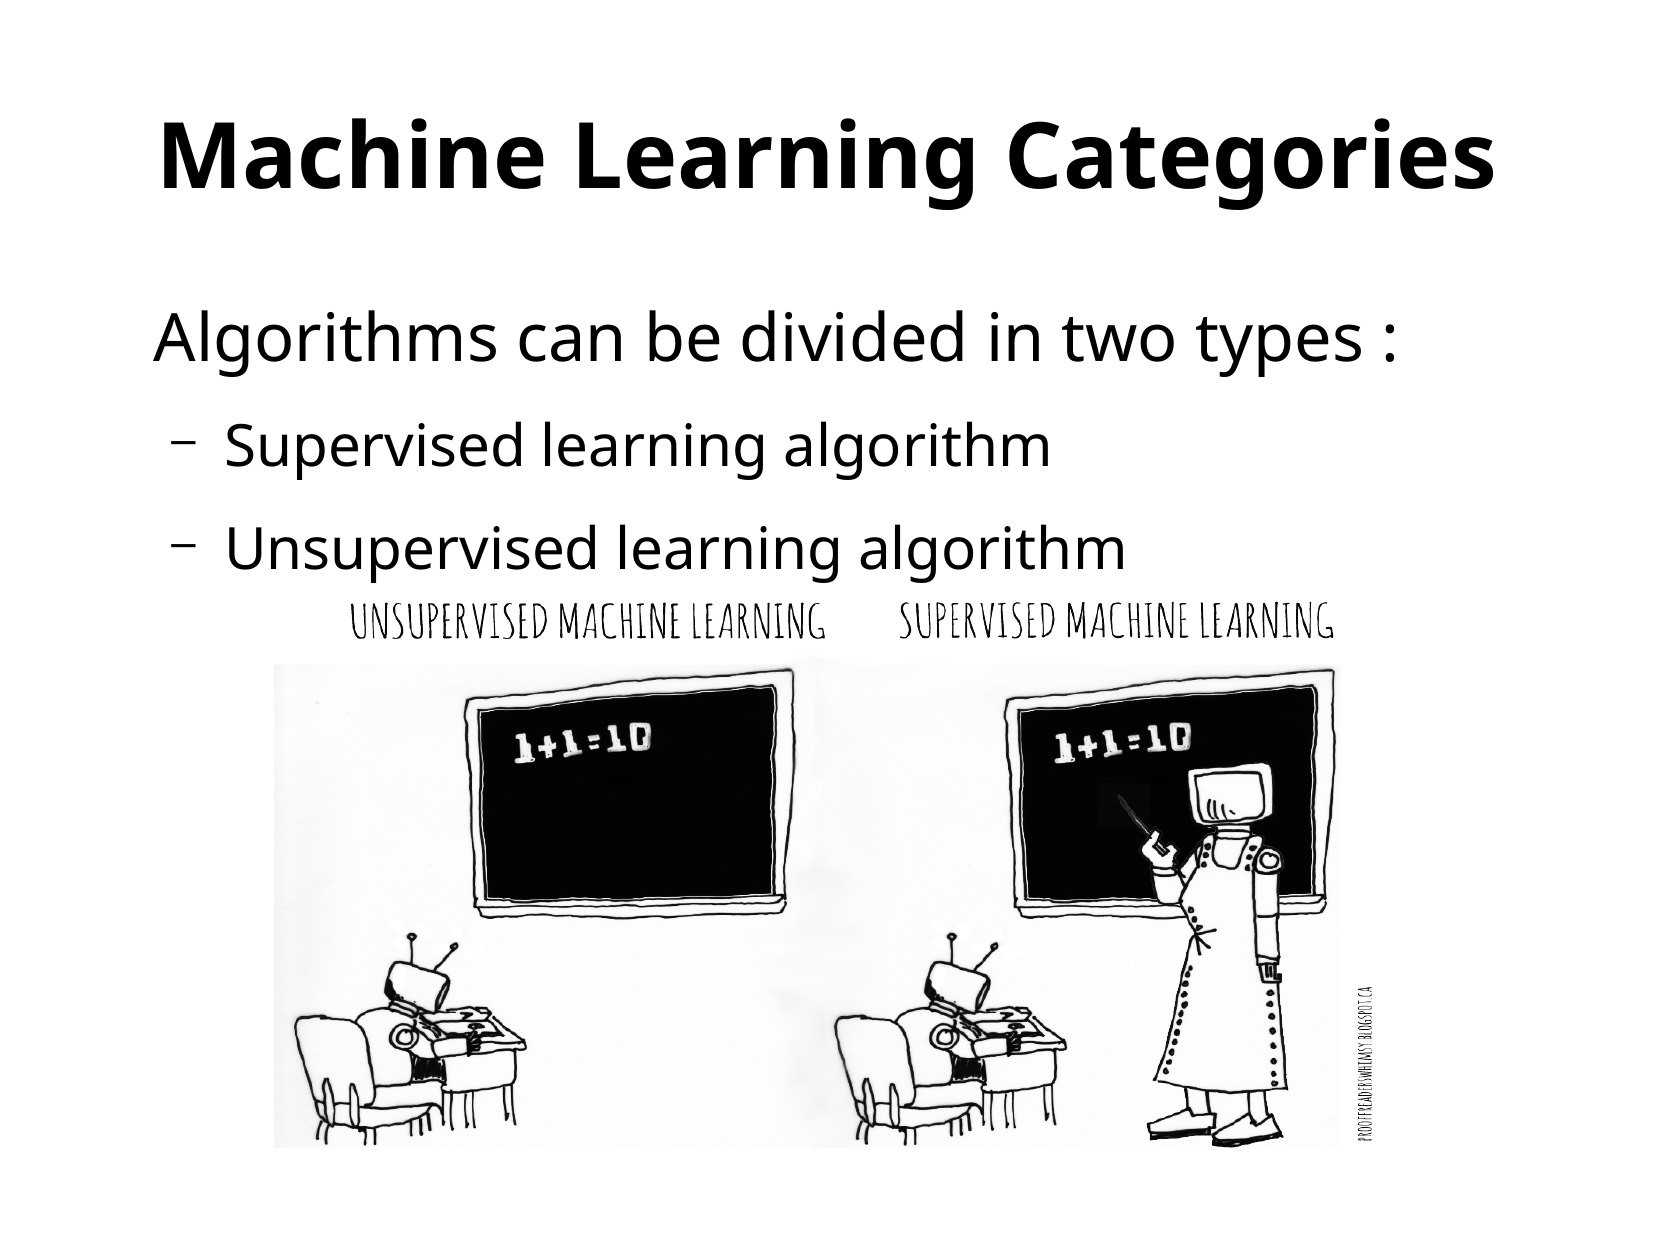

# Machine Learning Categories
Algorithms can be divided in two types :
Supervised learning algorithm
Unsupervised learning algorithm